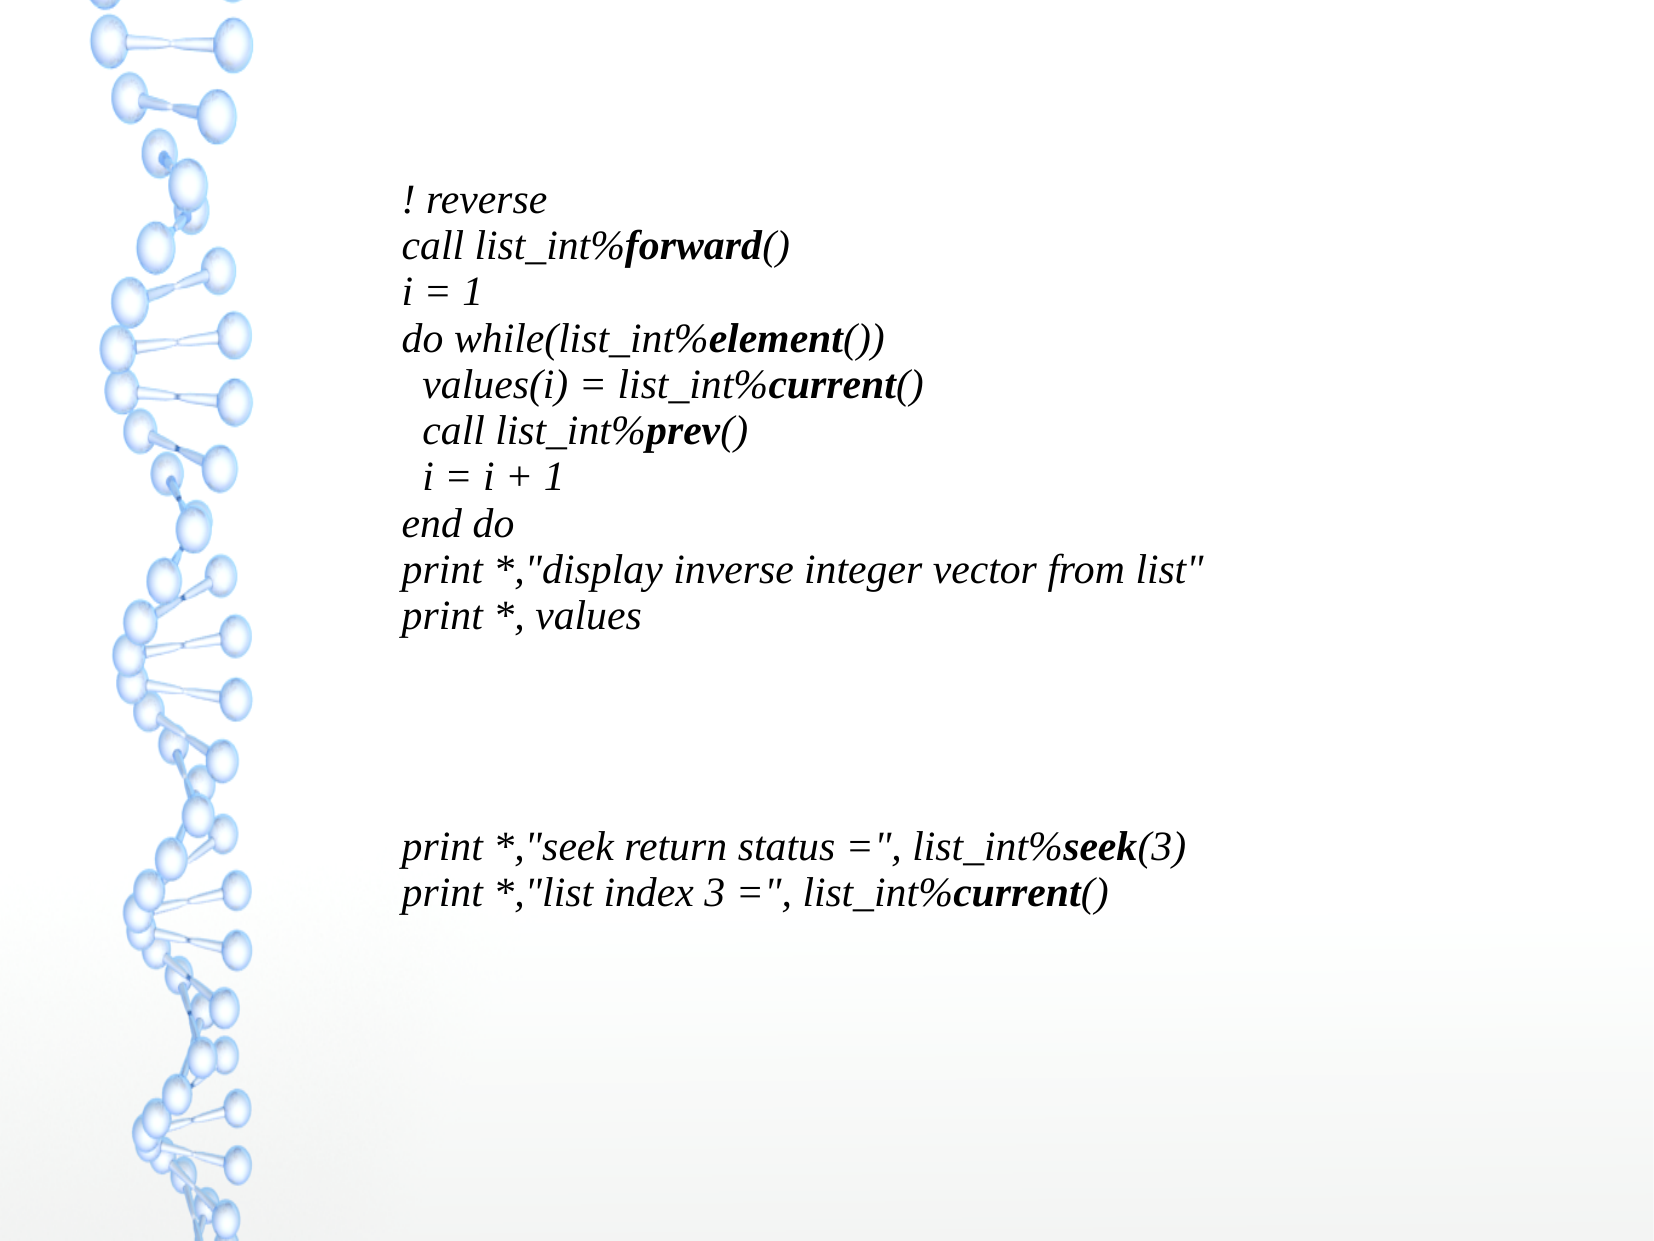

# ! reverse
call list_int%forward()
i = 1
do while(list_int%element())
 values(i) = list_int%current()
 call list_int%prev()
 i = i + 1
end do
print *,"display inverse integer vector from list"
print *, values
print *,"seek return status =", list_int%seek(3)
print *,"list index 3 =", list_int%current()